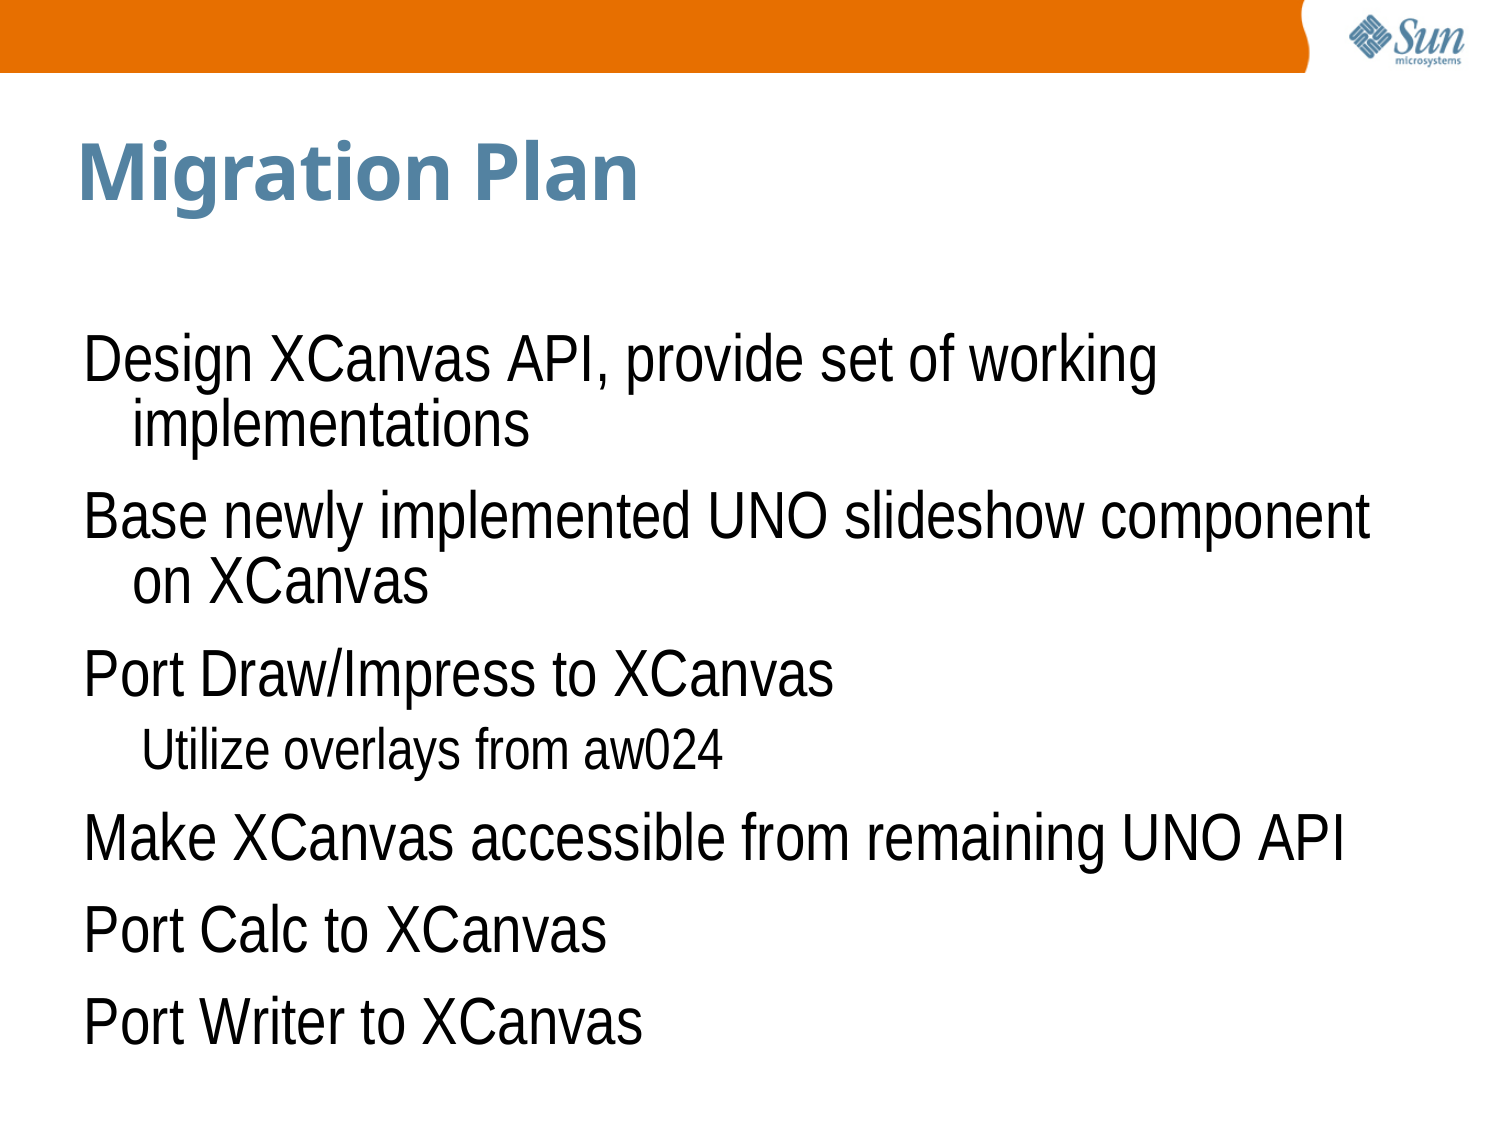

# Migration Plan
Design XCanvas API, provide set of working implementations
Base newly implemented UNO slideshow component on XCanvas
Port Draw/Impress to XCanvas
Utilize overlays from aw024
Make XCanvas accessible from remaining UNO API
Port Calc to XCanvas
Port Writer to XCanvas